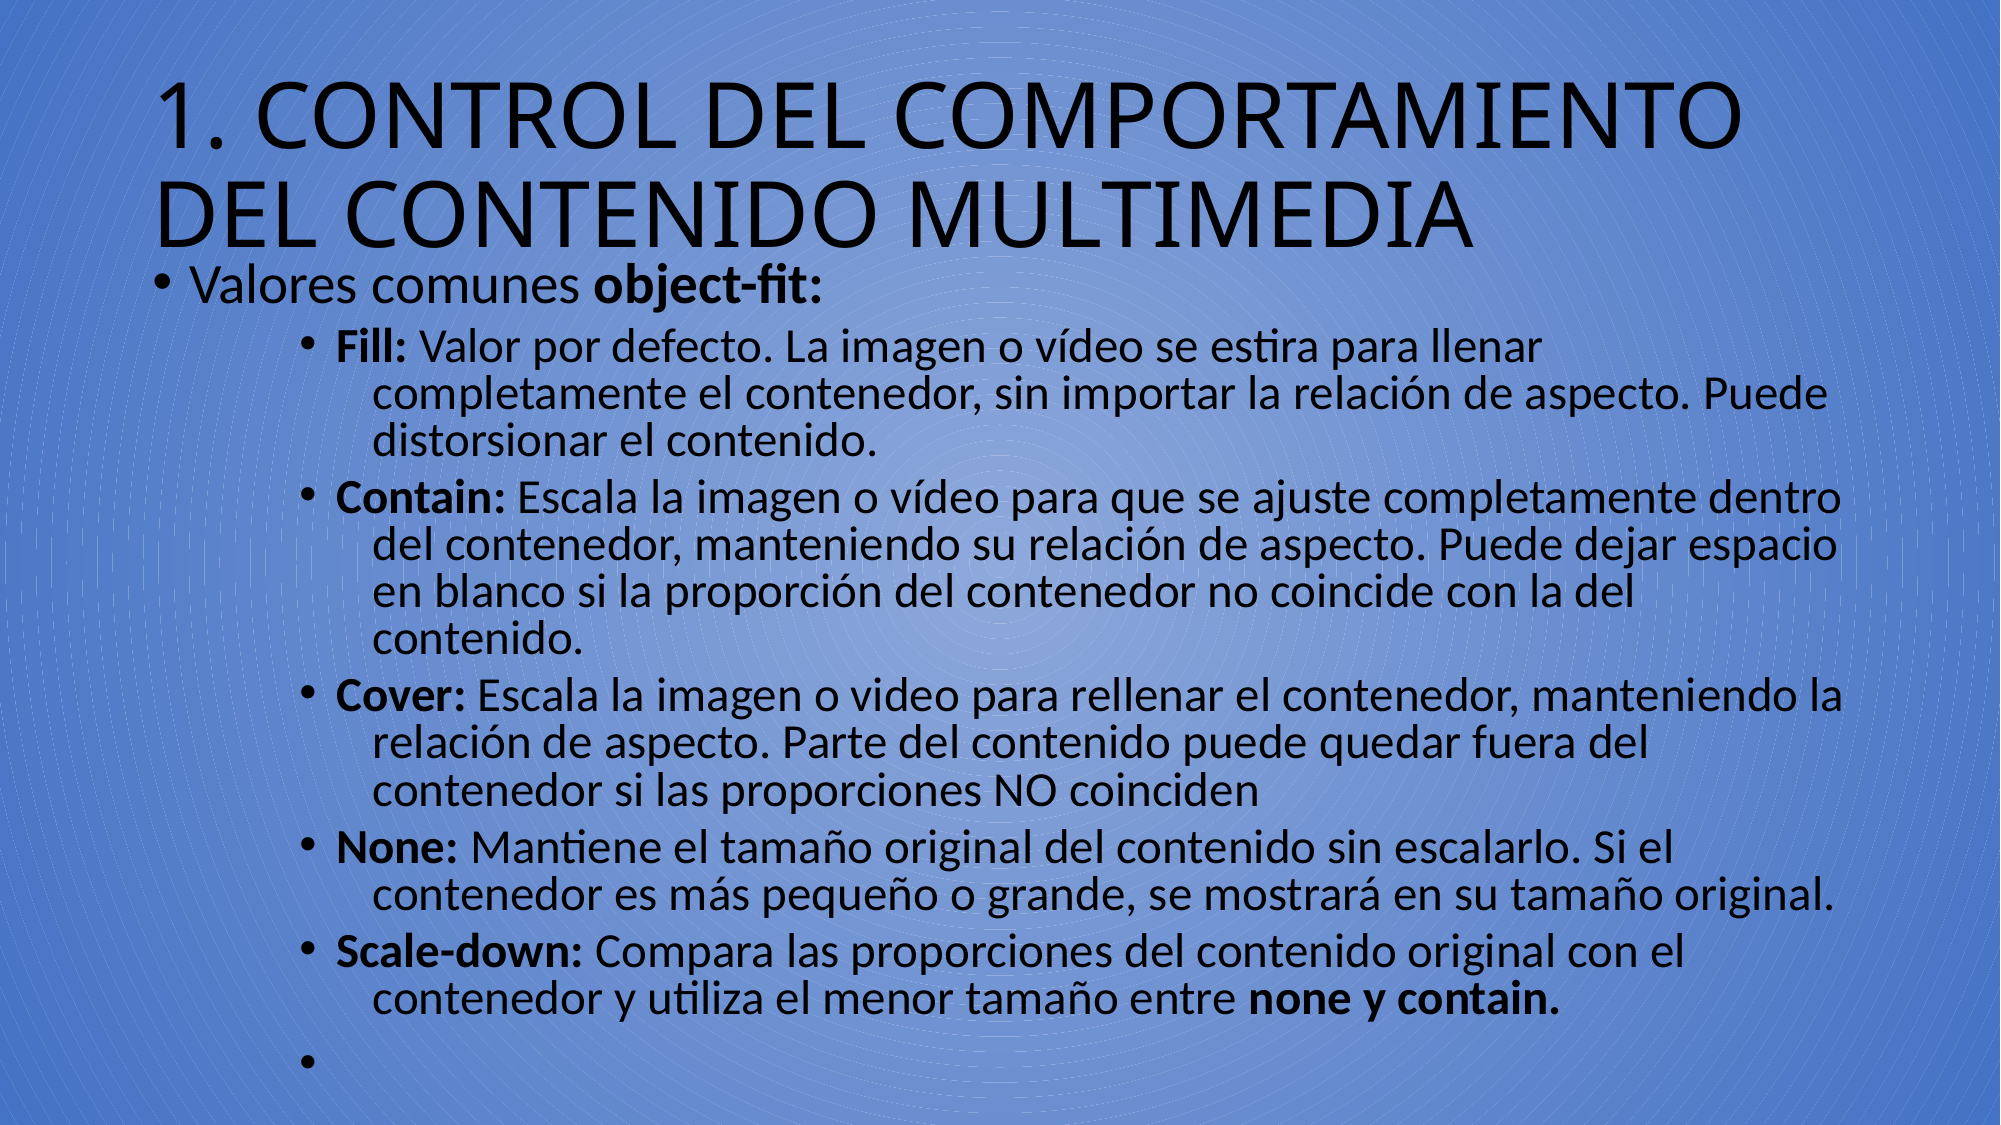

# 1. CONTROL DEL COMPORTAMIENTO DEL CONTENIDO MULTIMEDIA
Valores comunes object-fit:
Fill: Valor por defecto. La imagen o vídeo se estira para llenar completamente el contenedor, sin importar la relación de aspecto. Puede distorsionar el contenido.
Contain: Escala la imagen o vídeo para que se ajuste completamente dentro del contenedor, manteniendo su relación de aspecto. Puede dejar espacio en blanco si la proporción del contenedor no coincide con la del contenido.
Cover: Escala la imagen o video para rellenar el contenedor, manteniendo la relación de aspecto. Parte del contenido puede quedar fuera del contenedor si las proporciones NO coinciden
None: Mantiene el tamaño original del contenido sin escalarlo. Si el contenedor es más pequeño o grande, se mostrará en su tamaño original.
Scale-down: Compara las proporciones del contenido original con el contenedor y utiliza el menor tamaño entre none y contain.